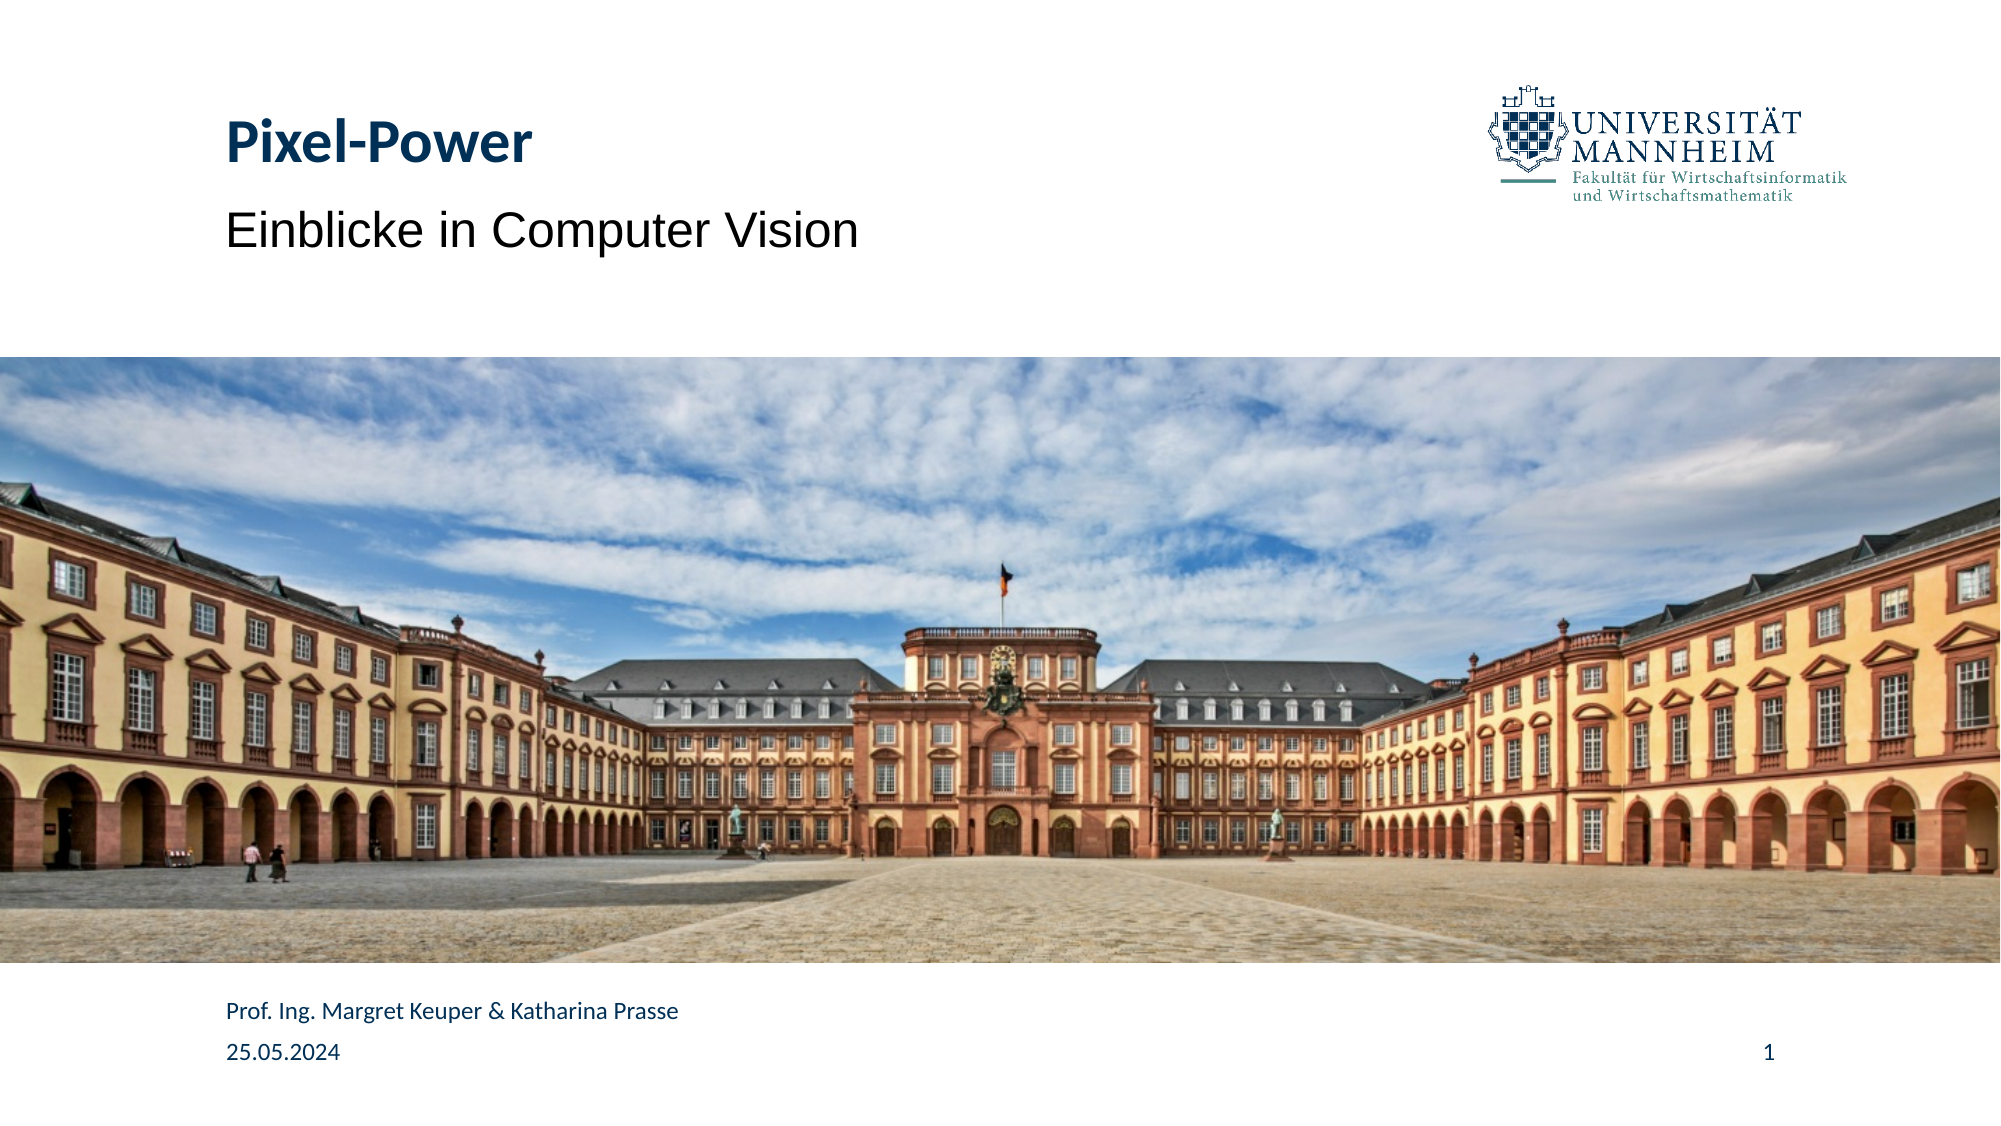

# Pixel-Power
Einblicke in Computer Vision
Prof. Ing. Margret Keuper & Katharina Prasse
25.05.2024
1